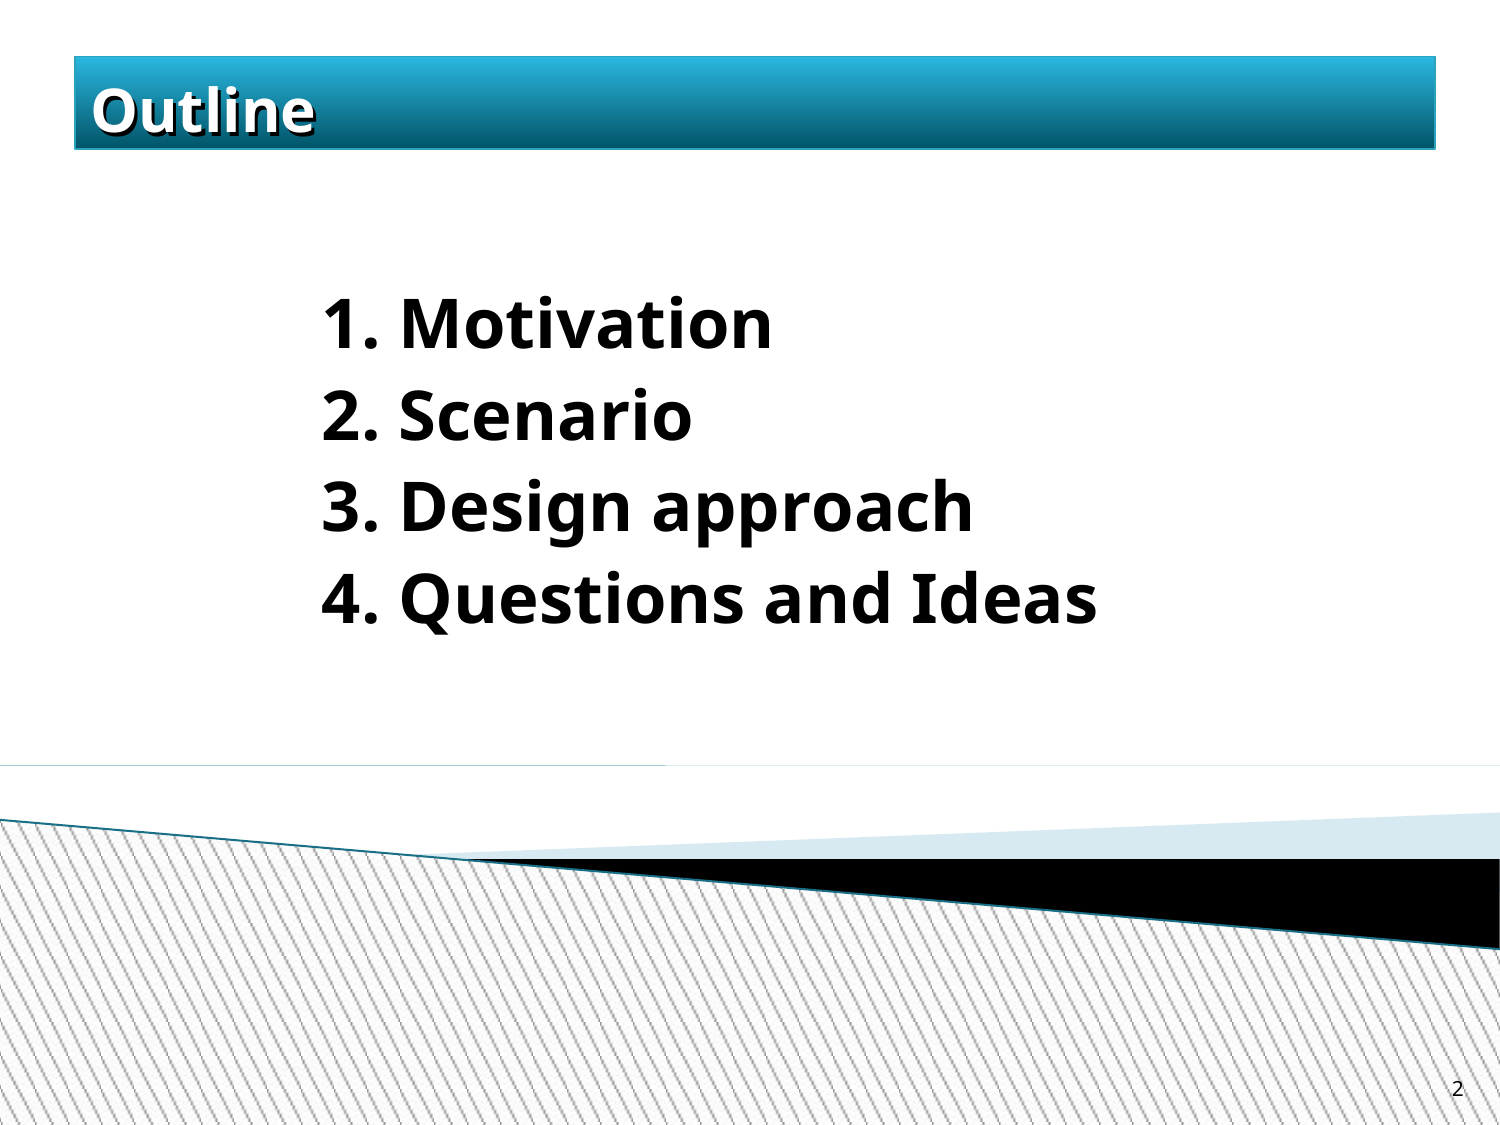

# Outline
1. Motivation
2. Scenario
3. Design approach
4. Questions and Ideas